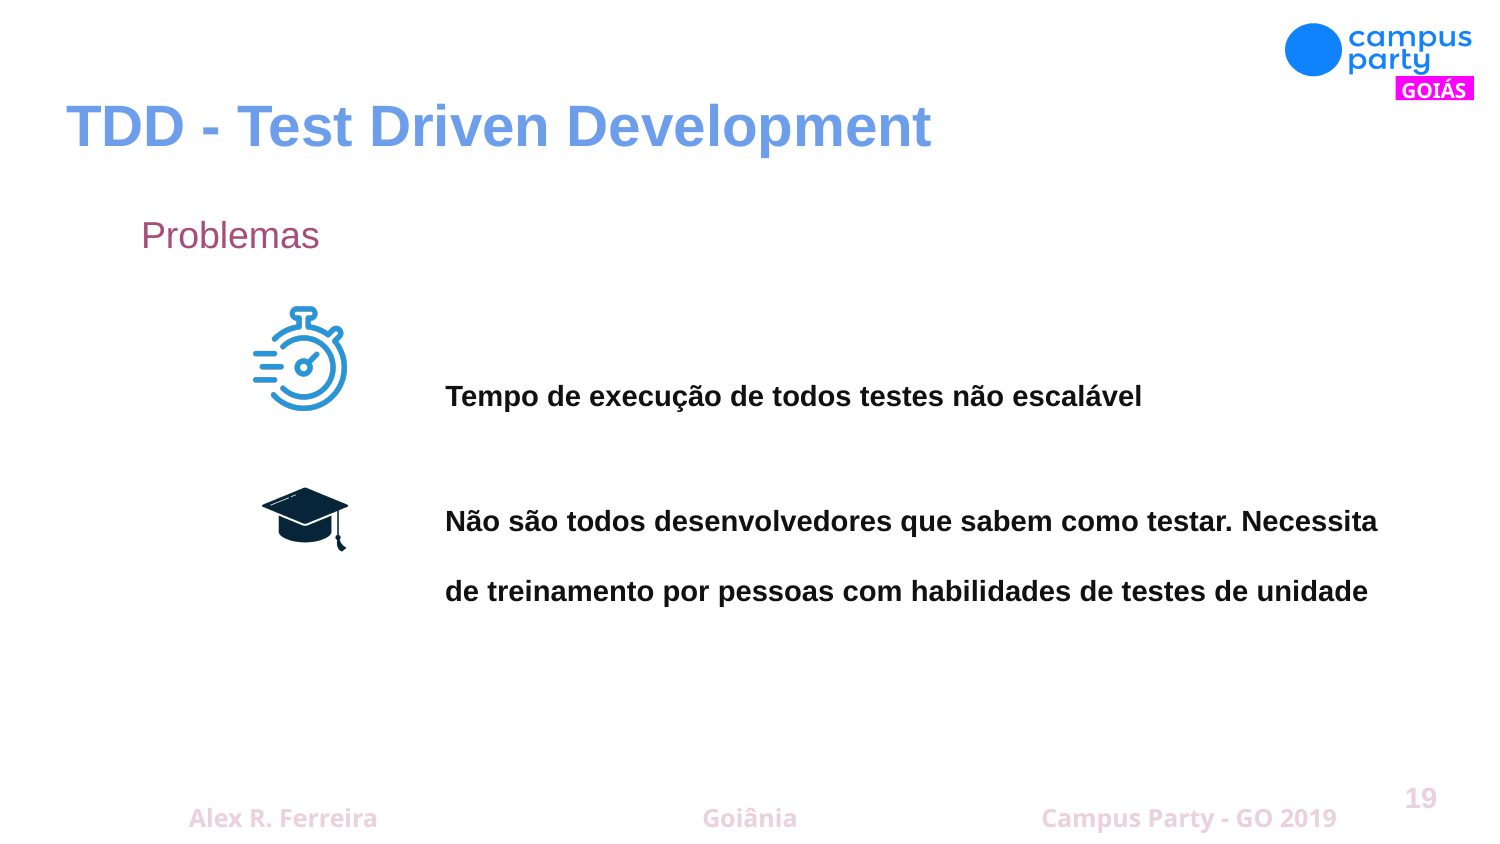

# TDD - Test Driven Development
Problemas
Tempo de execução de todos testes não escalável
Não são todos desenvolvedores que sabem como testar. Necessita de treinamento por pessoas com habilidades de testes de unidade